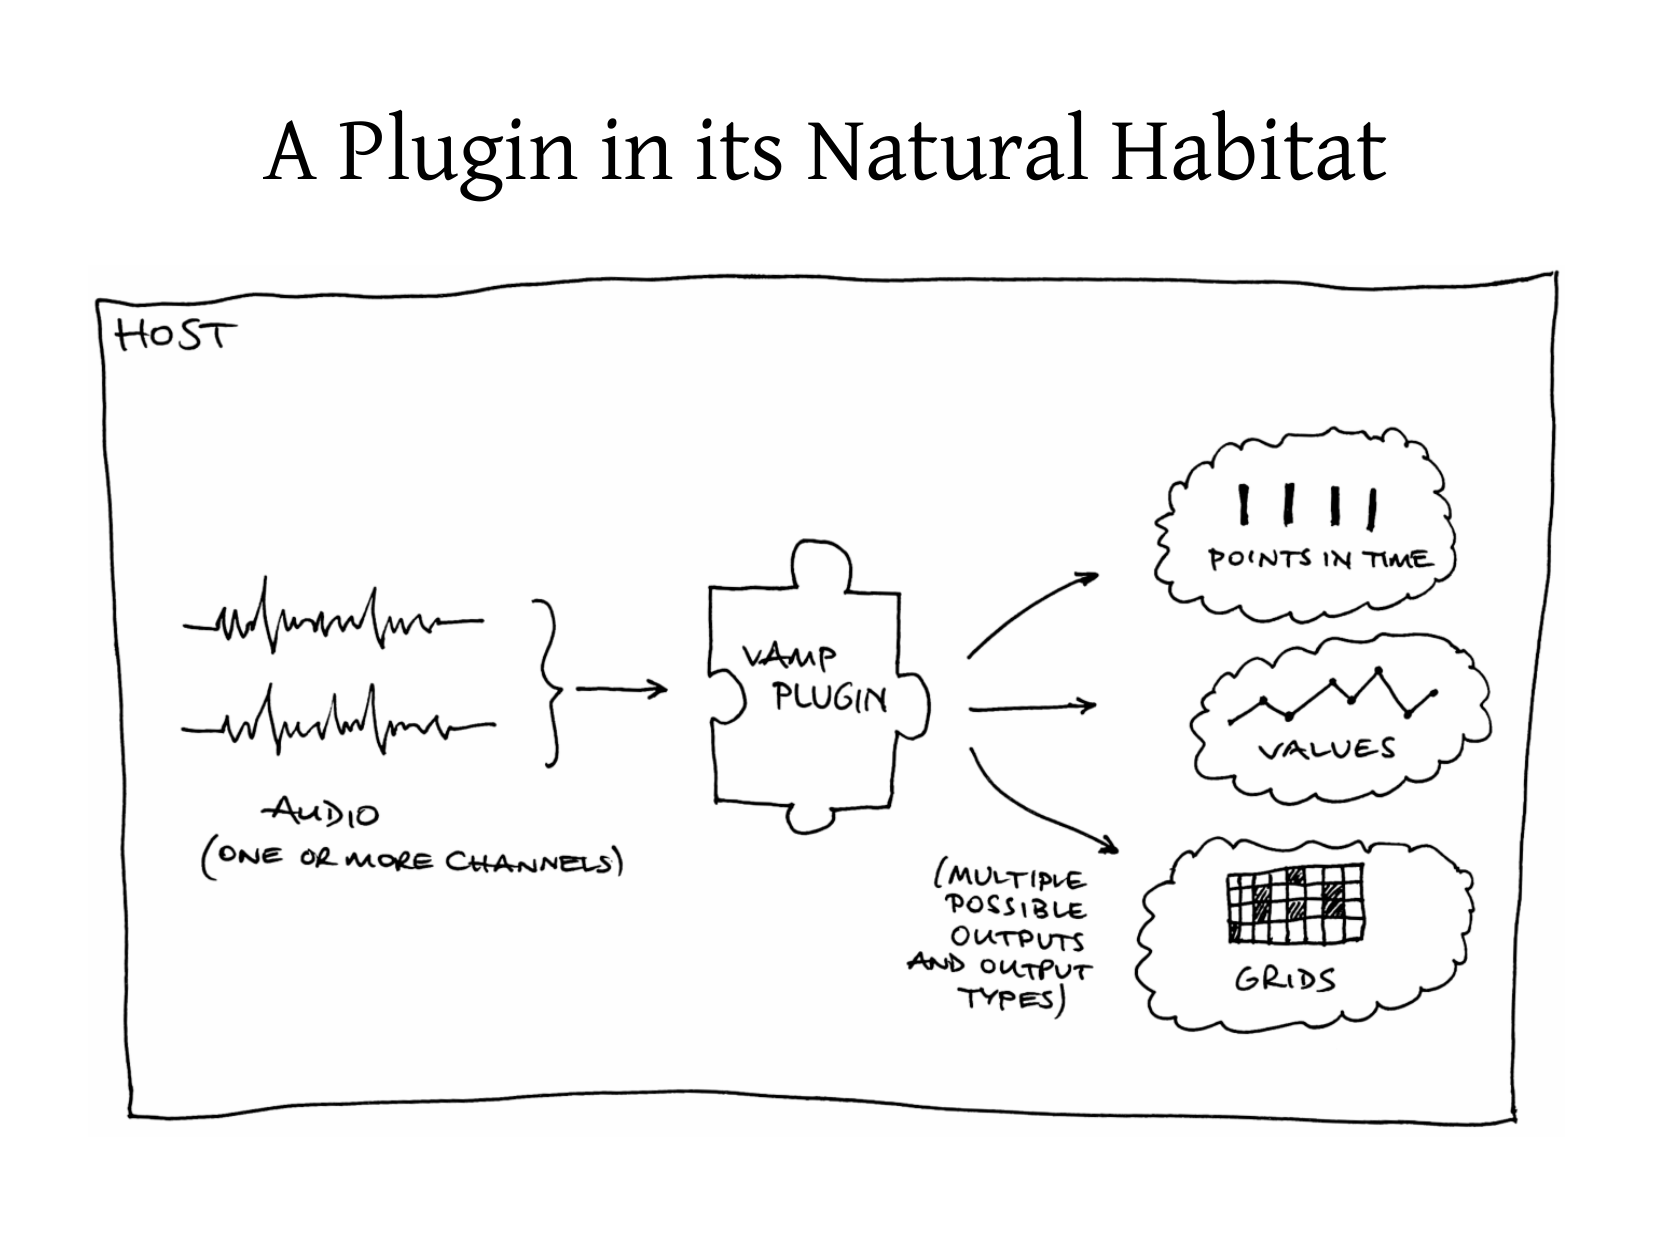

# A Plugin in its Natural Habitat